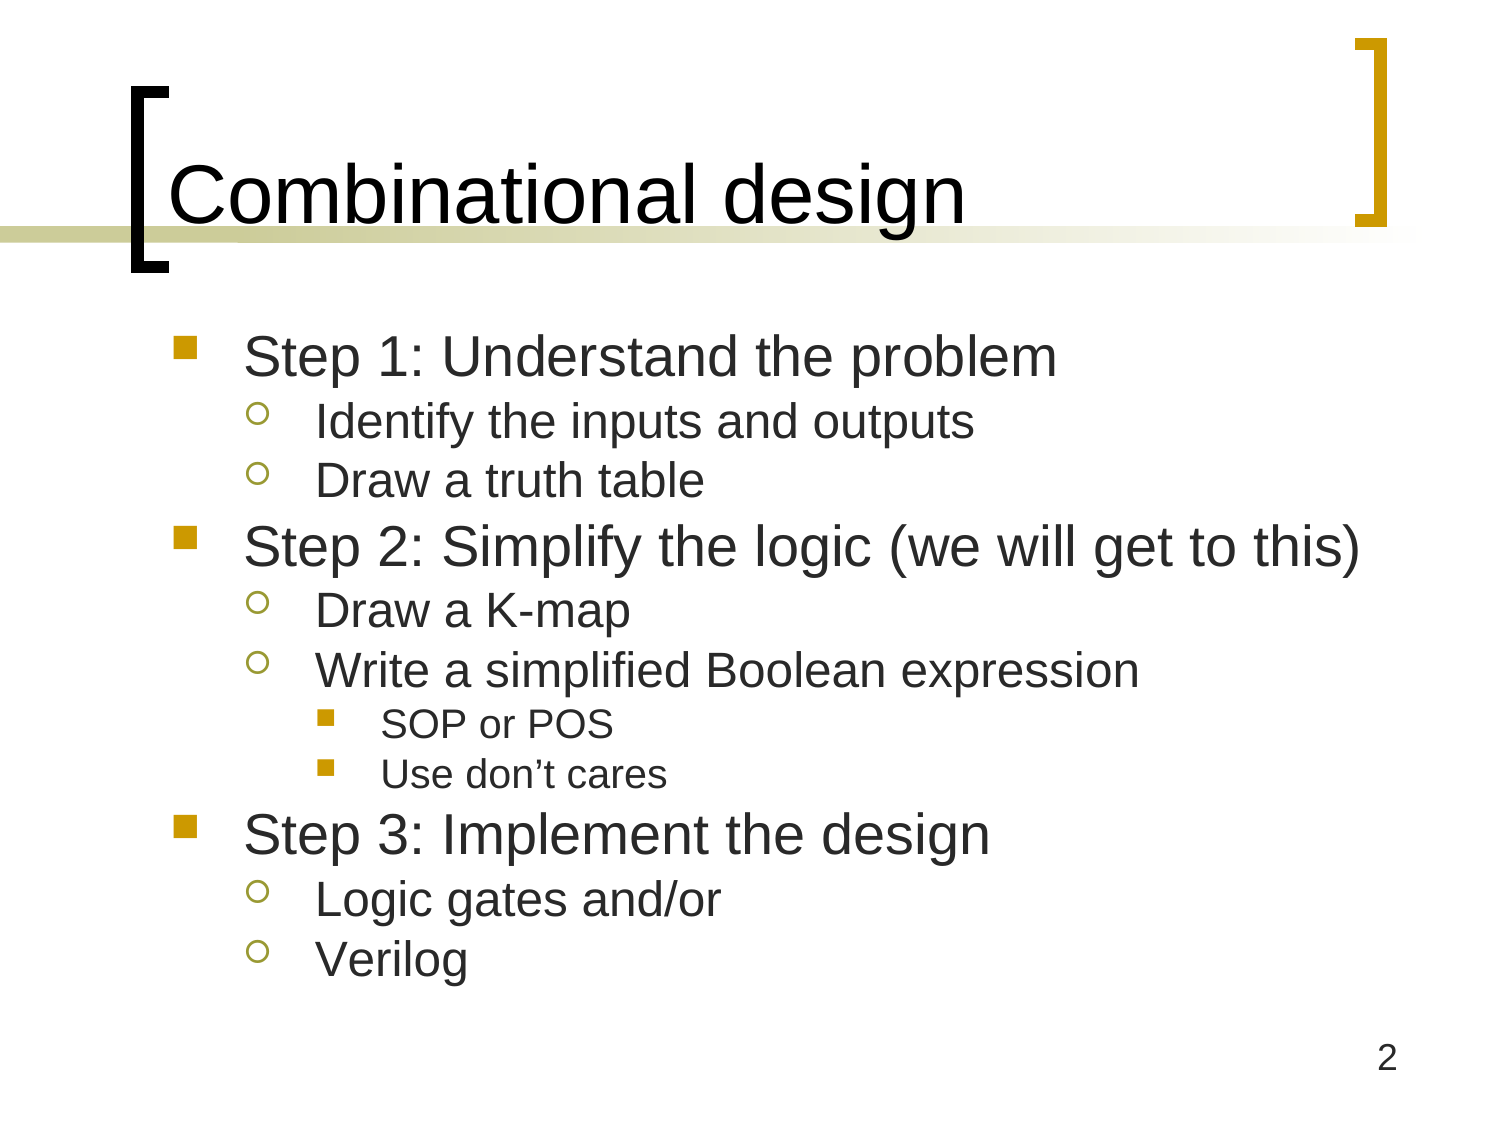

# Combinational design
Step 1: Understand the problem
Identify the inputs and outputs
Draw a truth table
Step 2: Simplify the logic (we will get to this)
Draw a K-map
Write a simplified Boolean expression
SOP or POS
Use don’t cares
Step 3: Implement the design
Logic gates and/or
Verilog
2